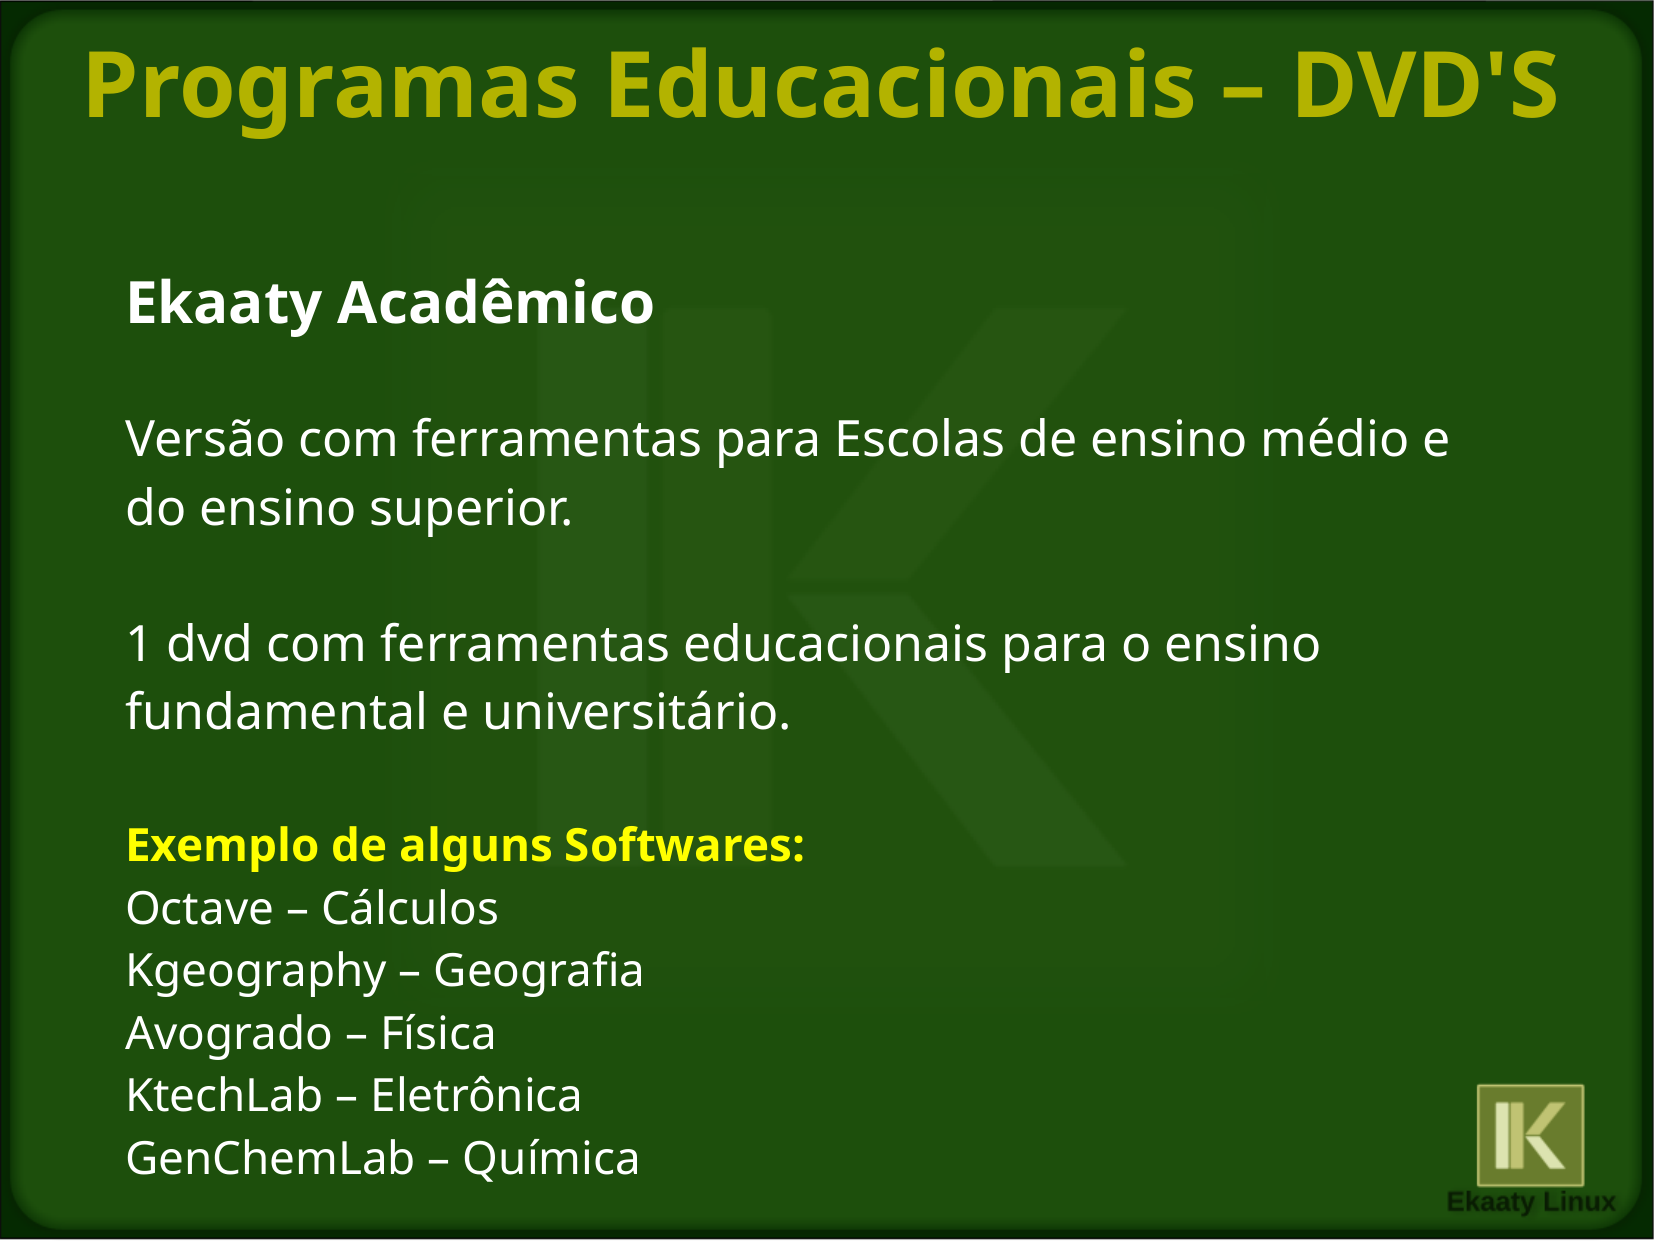

# Programas Educacionais – DVD'S
Ekaaty Acadêmico
Versão com ferramentas para Escolas de ensino médio e do ensino superior.
1 dvd com ferramentas educacionais para o ensino fundamental e universitário.
Exemplo de alguns Softwares:
Octave – Cálculos
Kgeography – Geografia
Avogrado – Física
KtechLab – Eletrônica
GenChemLab – Química